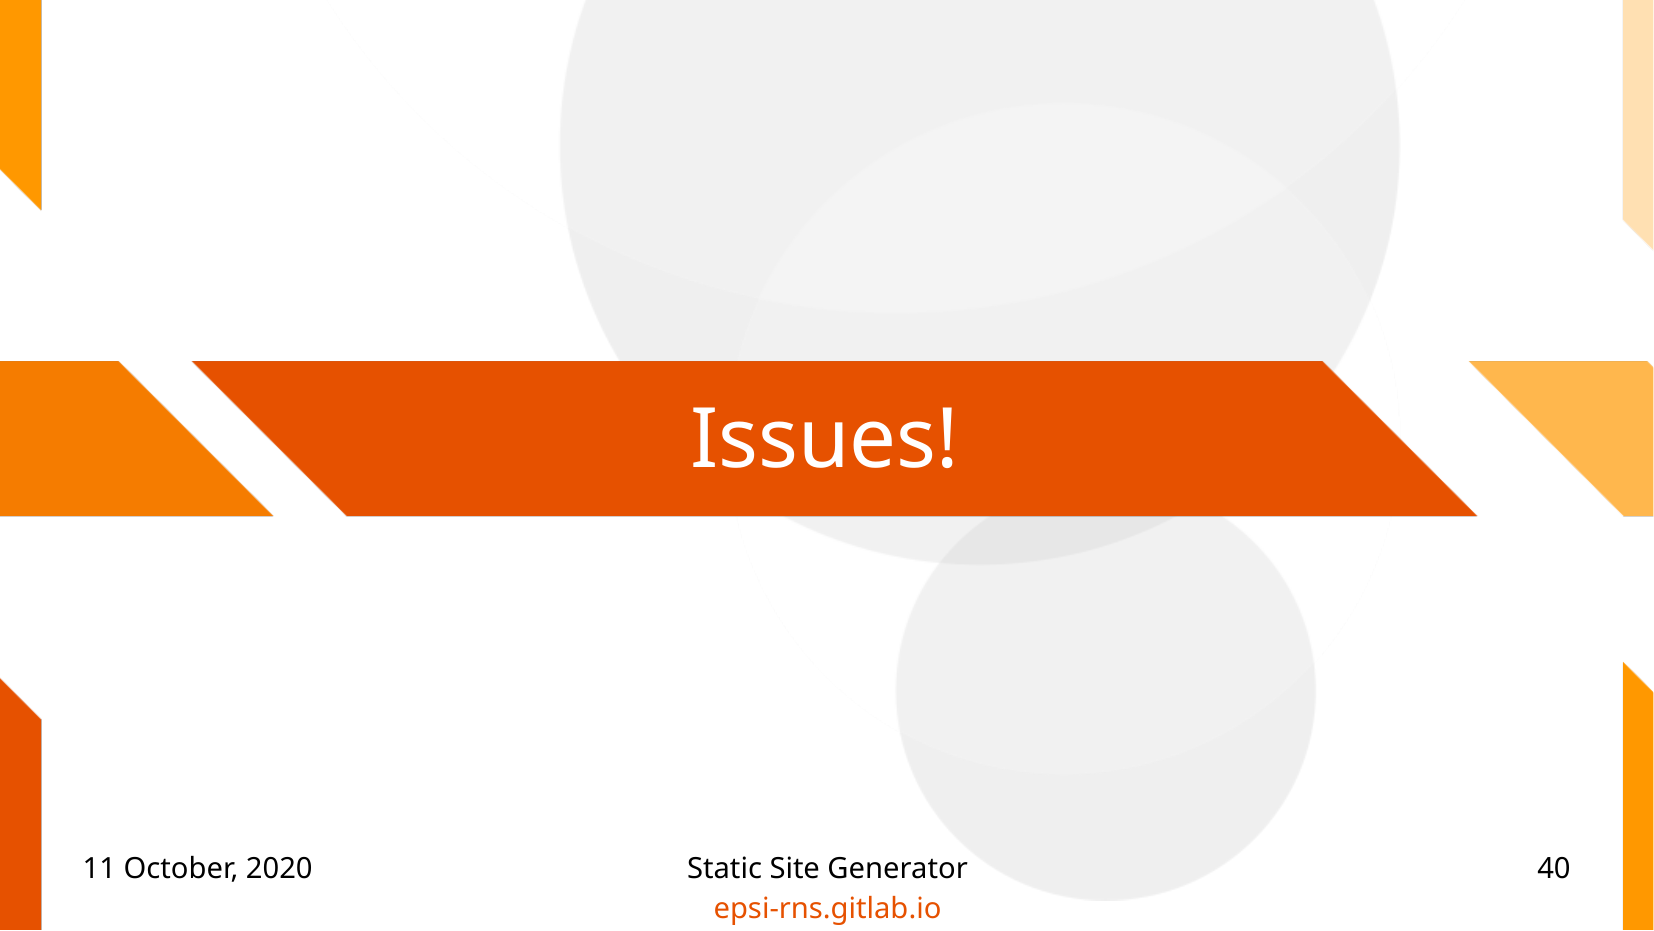

# Issues!
11 October, 2020
Static Site Generator
40